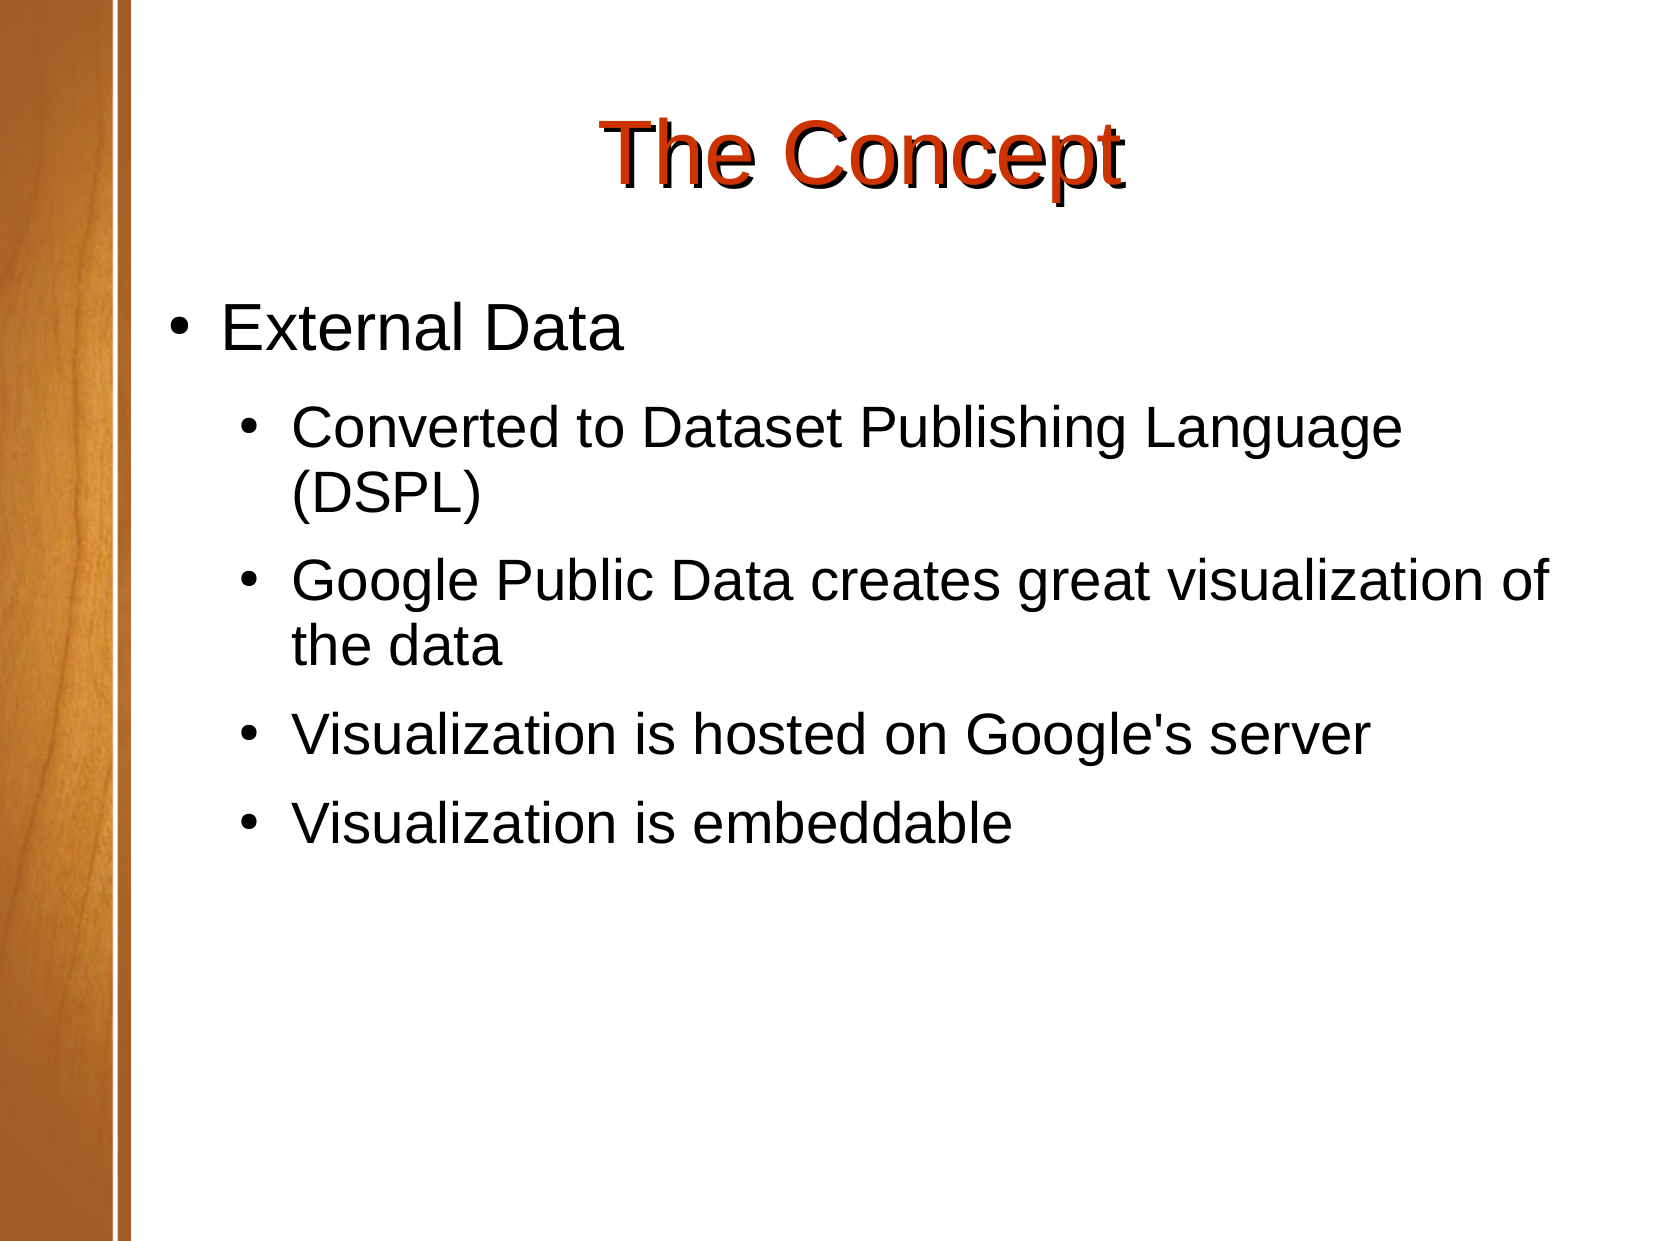

# The Concept
External Data
Converted to Dataset Publishing Language (DSPL)
Google Public Data creates great visualization of the data
Visualization is hosted on Google's server
Visualization is embeddable